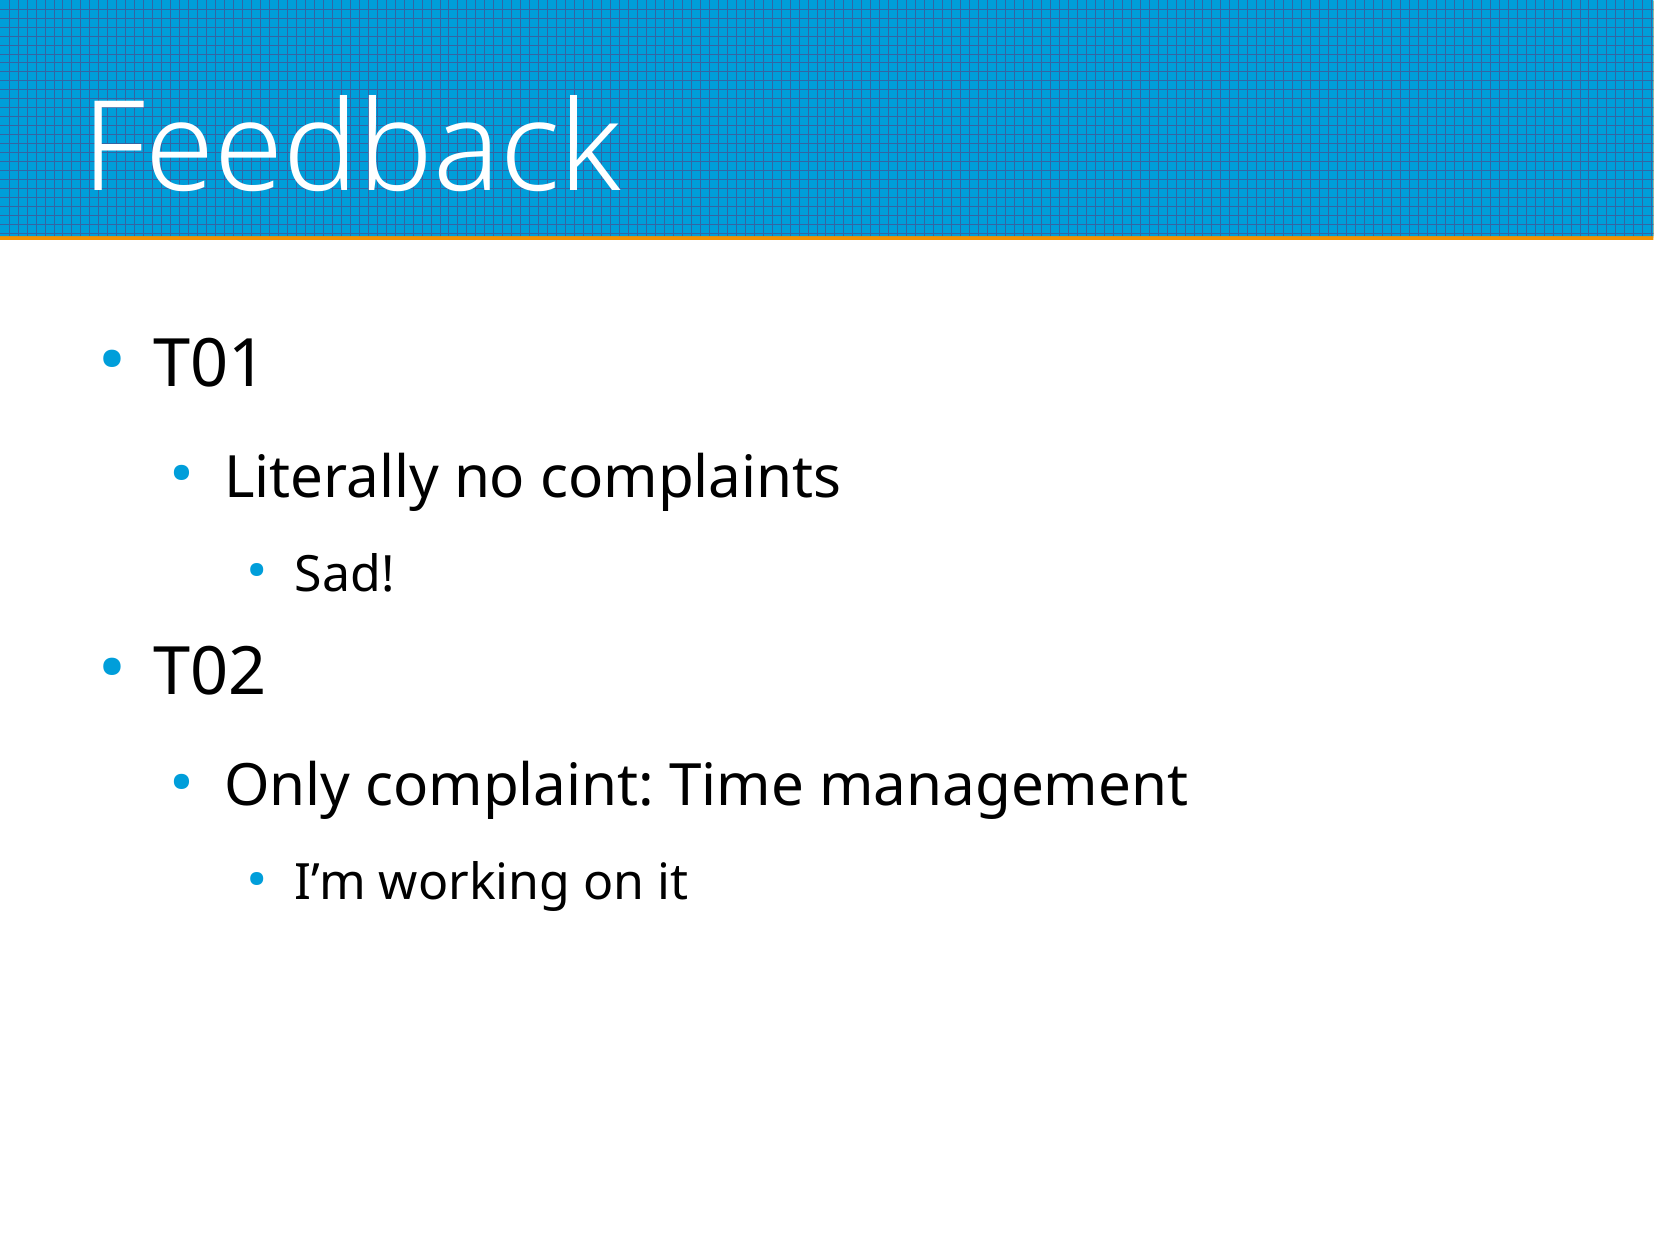

# Feedback
T01
Literally no complaints
Sad!
T02
Only complaint: Time management
I’m working on it
(T02 is my favorite section)